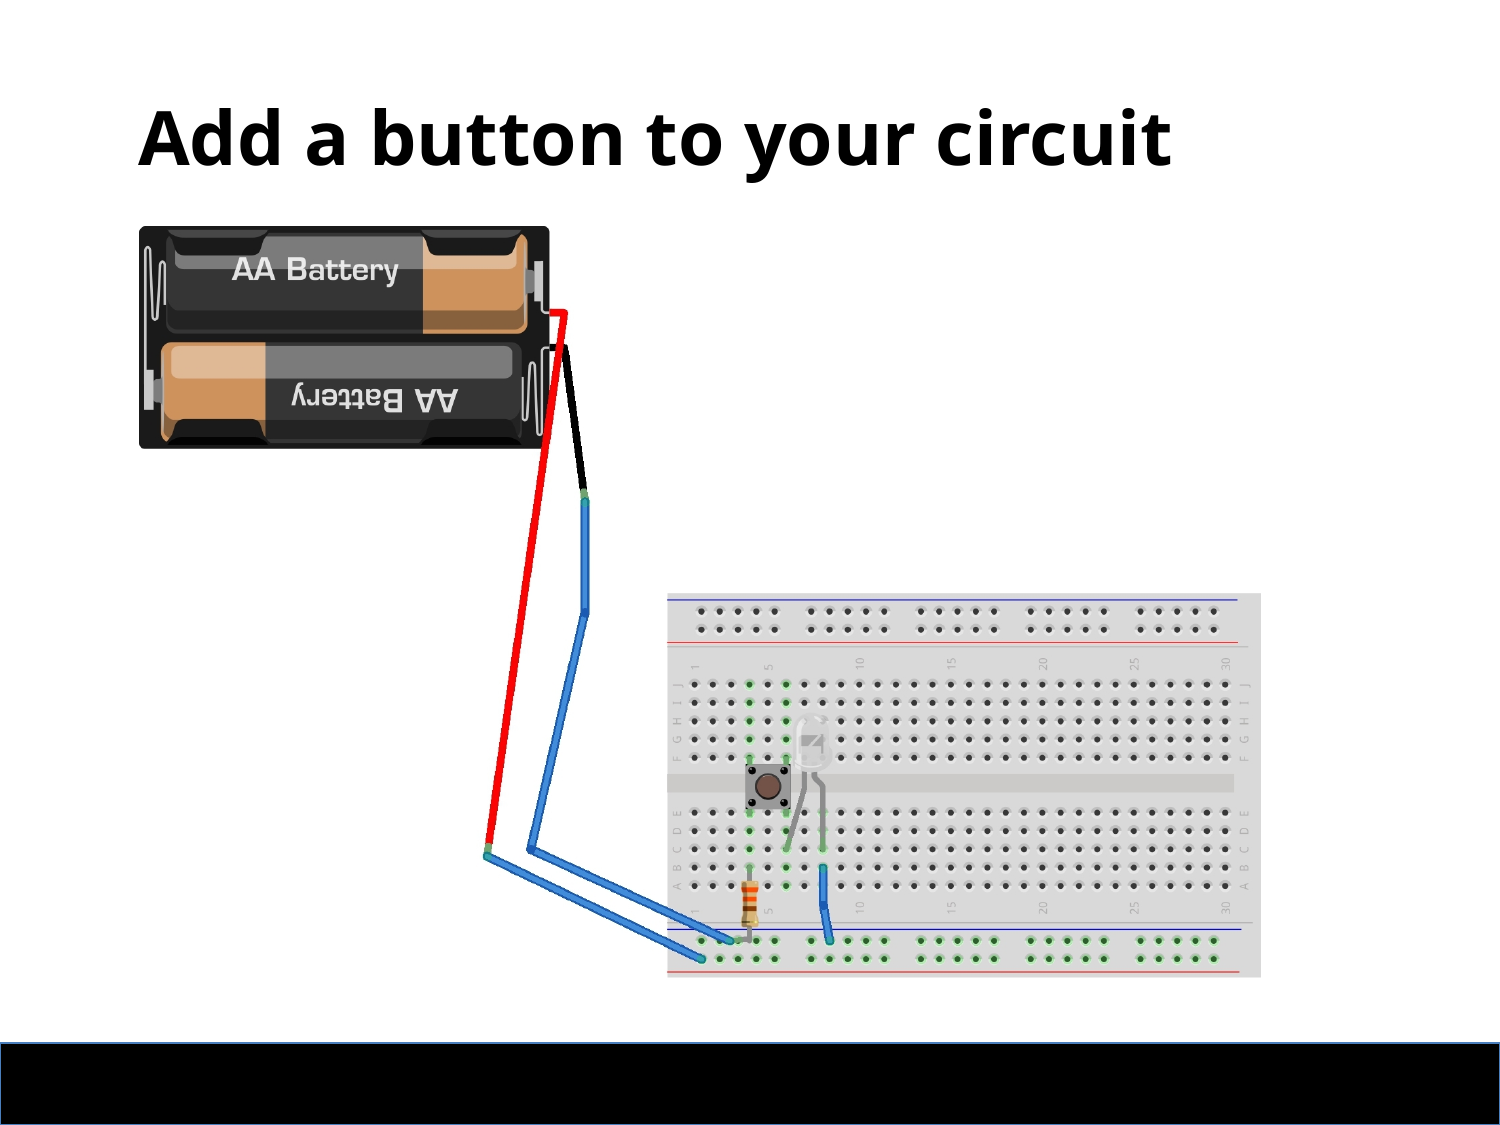

# Add a button to your circuit